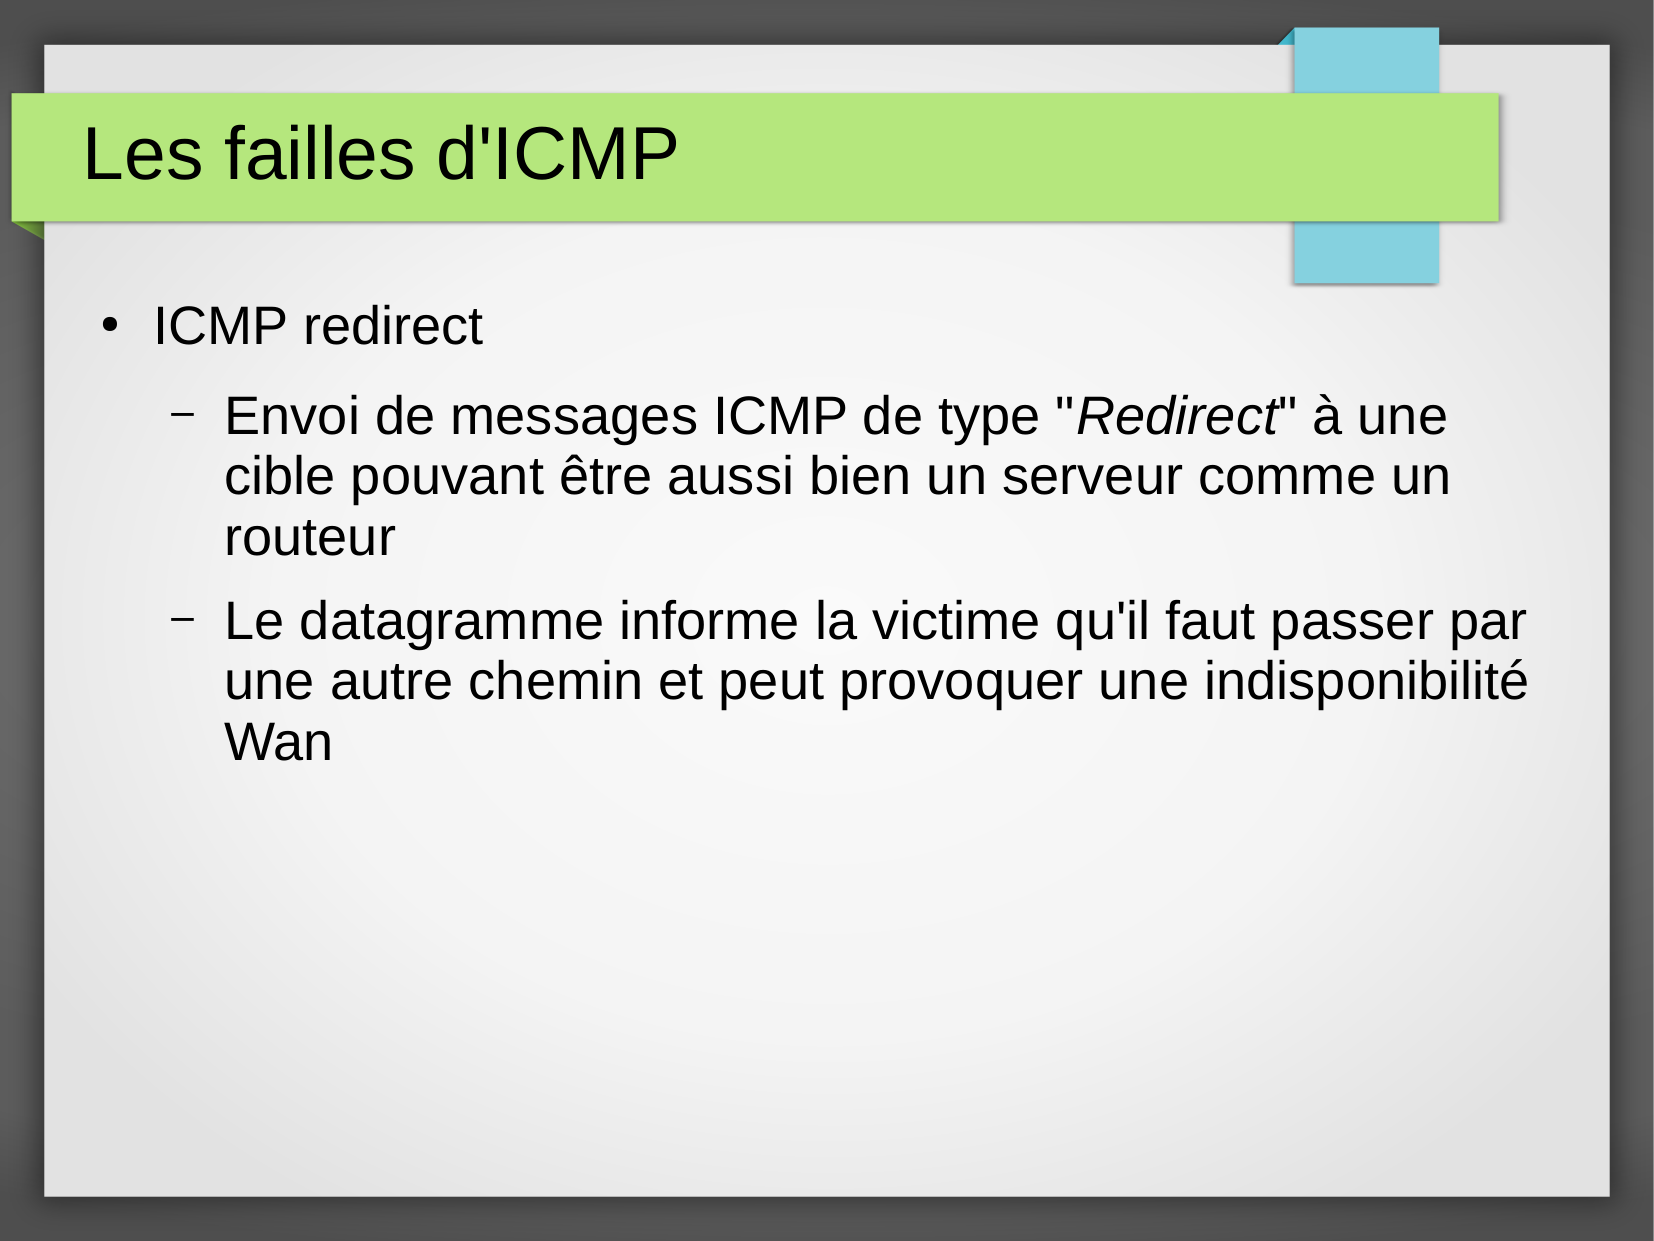

# Les failles d'ICMP
ICMP redirect
Envoi de messages ICMP de type "Redirect" à une cible pouvant être aussi bien un serveur comme un routeur
Le datagramme informe la victime qu'il faut passer par une autre chemin et peut provoquer une indisponibilité Wan